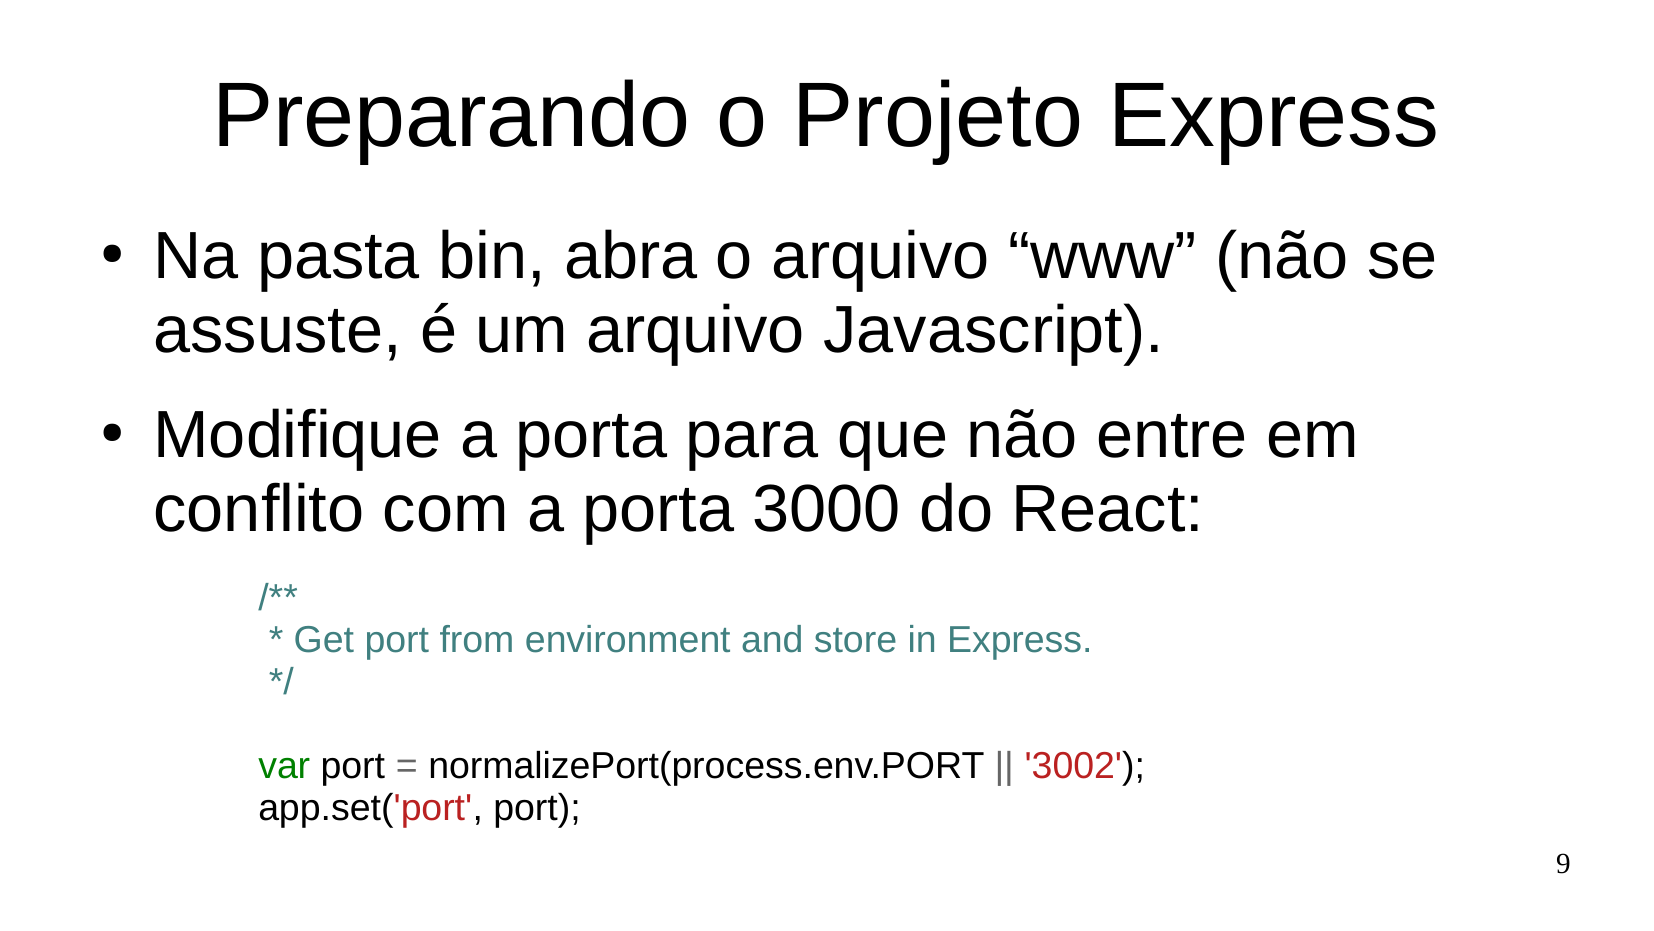

# Preparando o Projeto Express
Na pasta bin, abra o arquivo “www” (não se assuste, é um arquivo Javascript).
Modifique a porta para que não entre em conflito com a porta 3000 do React:
/**
 * Get port from environment and store in Express.
 */
var port = normalizePort(process.env.PORT || '3002');
app.set('port', port);
9